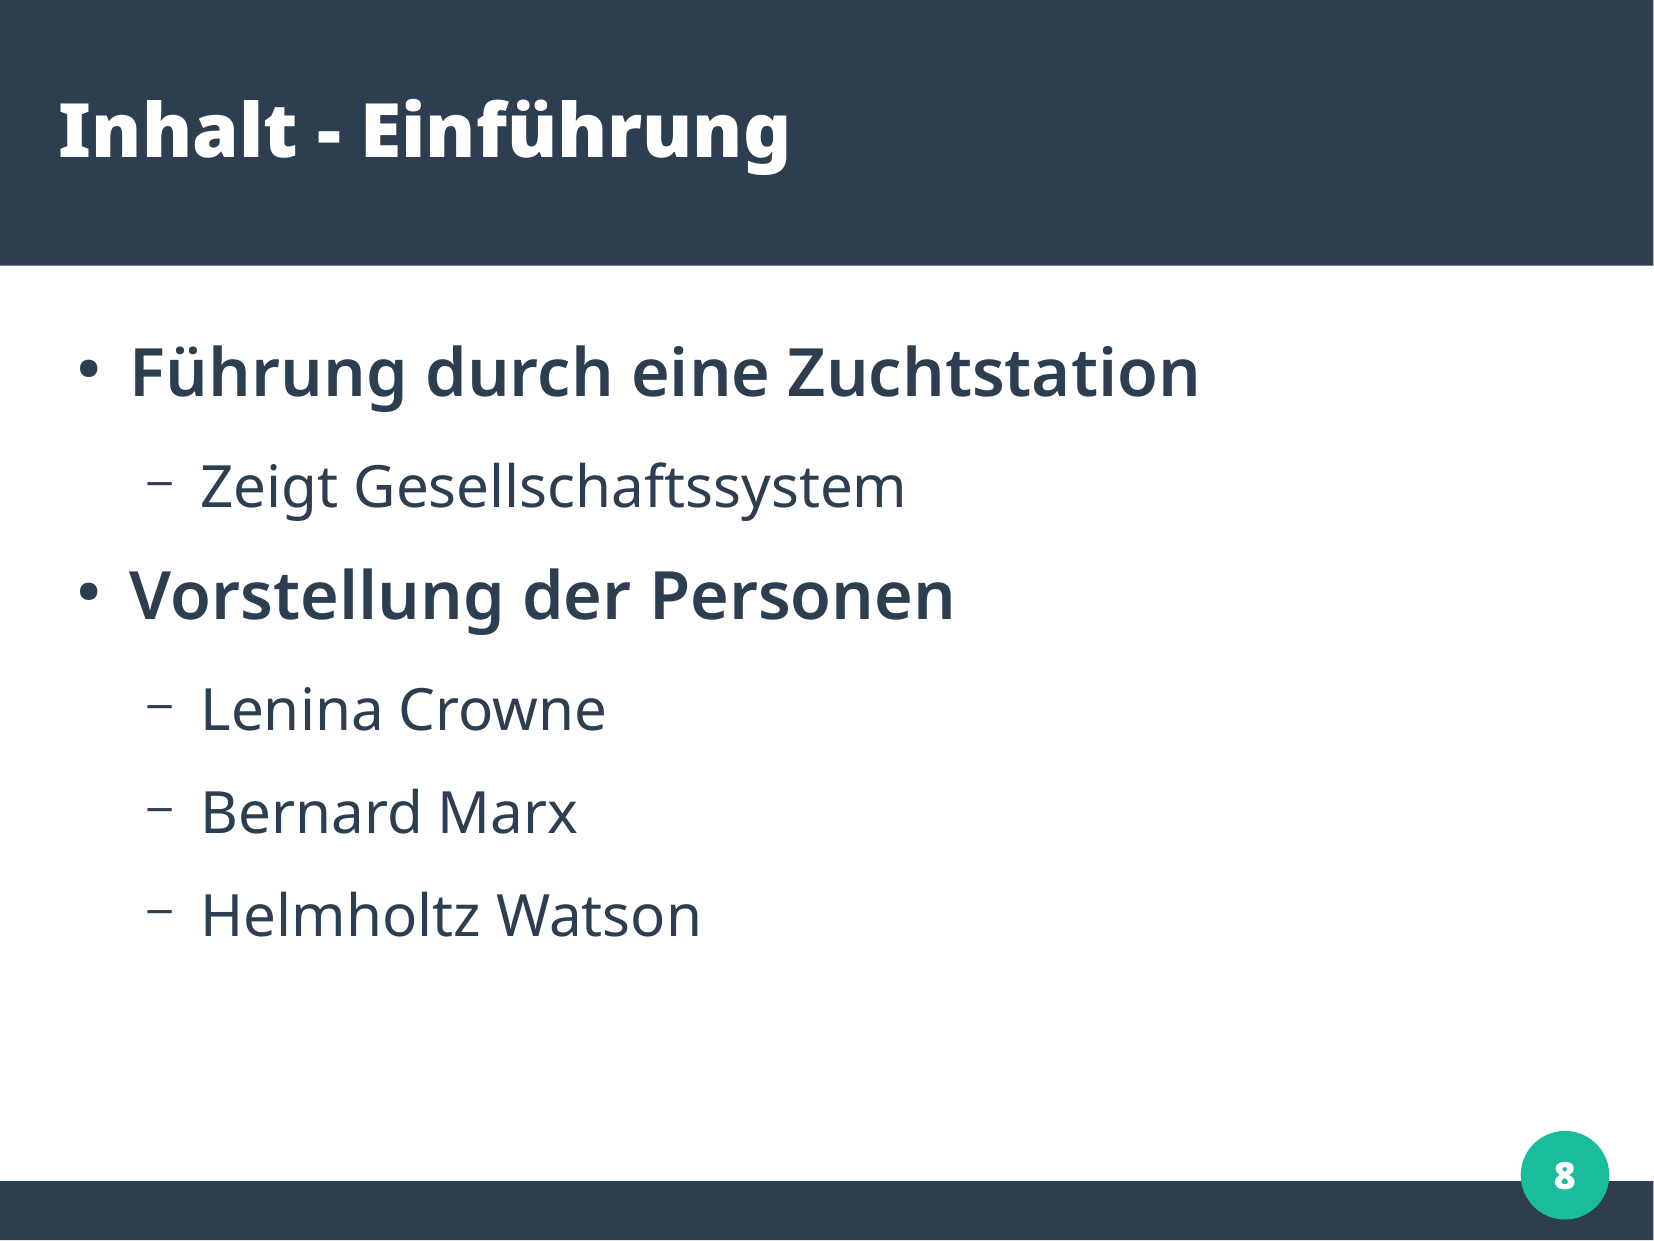

# Inhalt - Einführung
Führung durch eine Zuchtstation
Zeigt Gesellschaftssystem
Vorstellung der Personen
Lenina Crowne
Bernard Marx
Helmholtz Watson
8